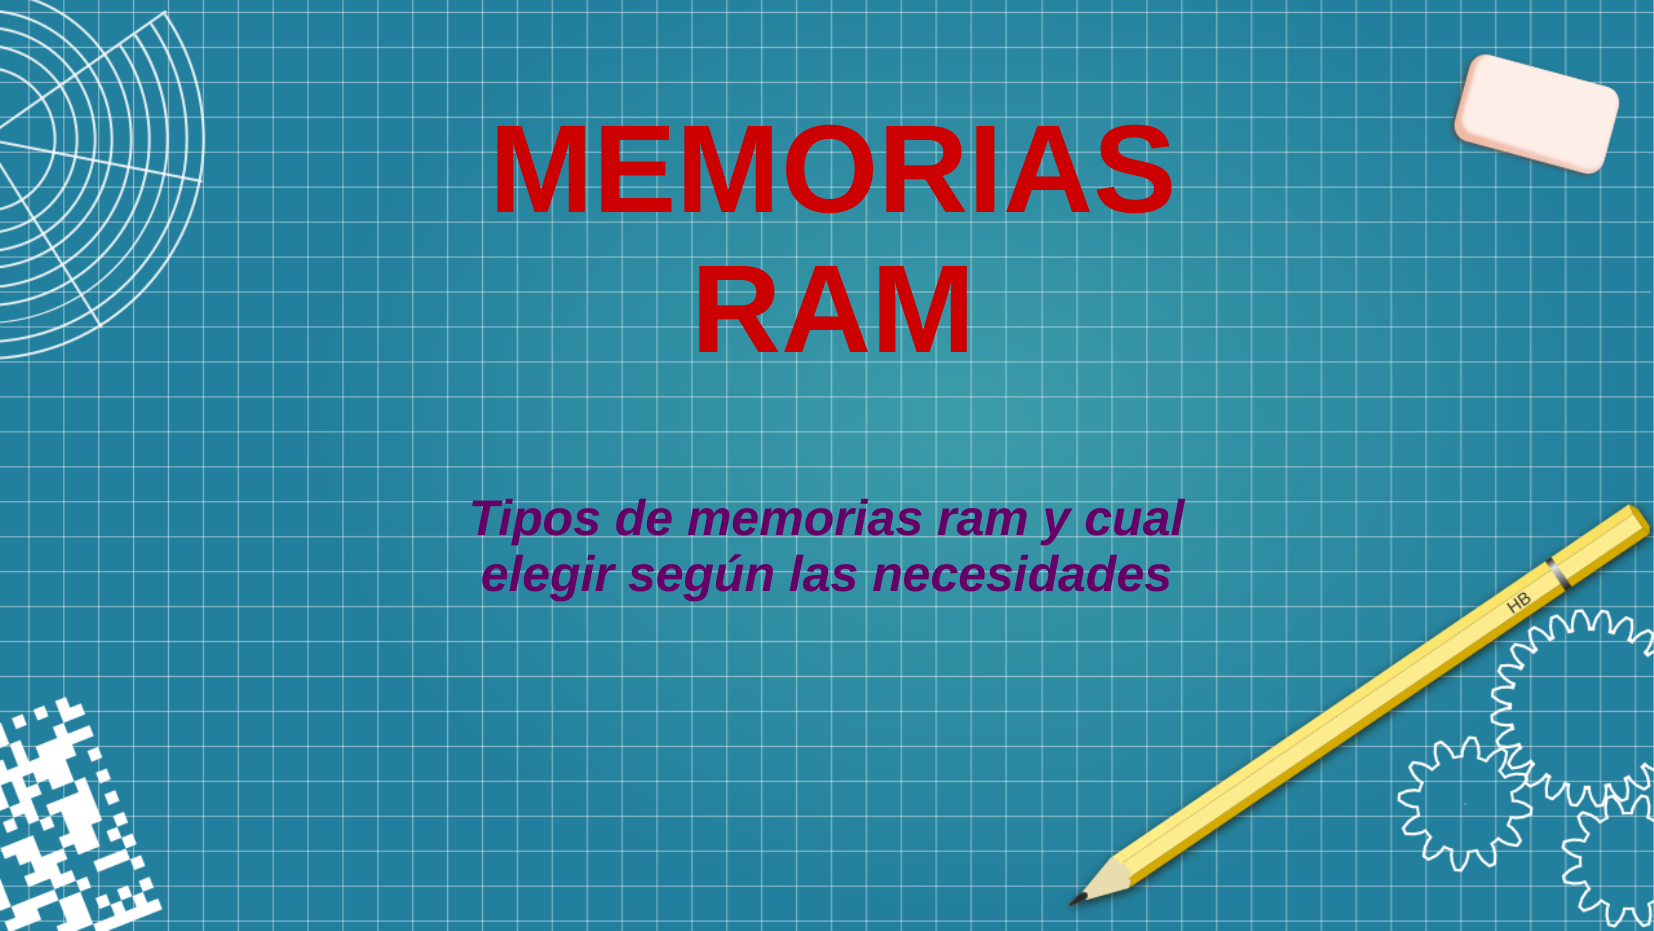

# MEMORIAS RAM
Tipos de memorias ram y cual elegir según las necesidades